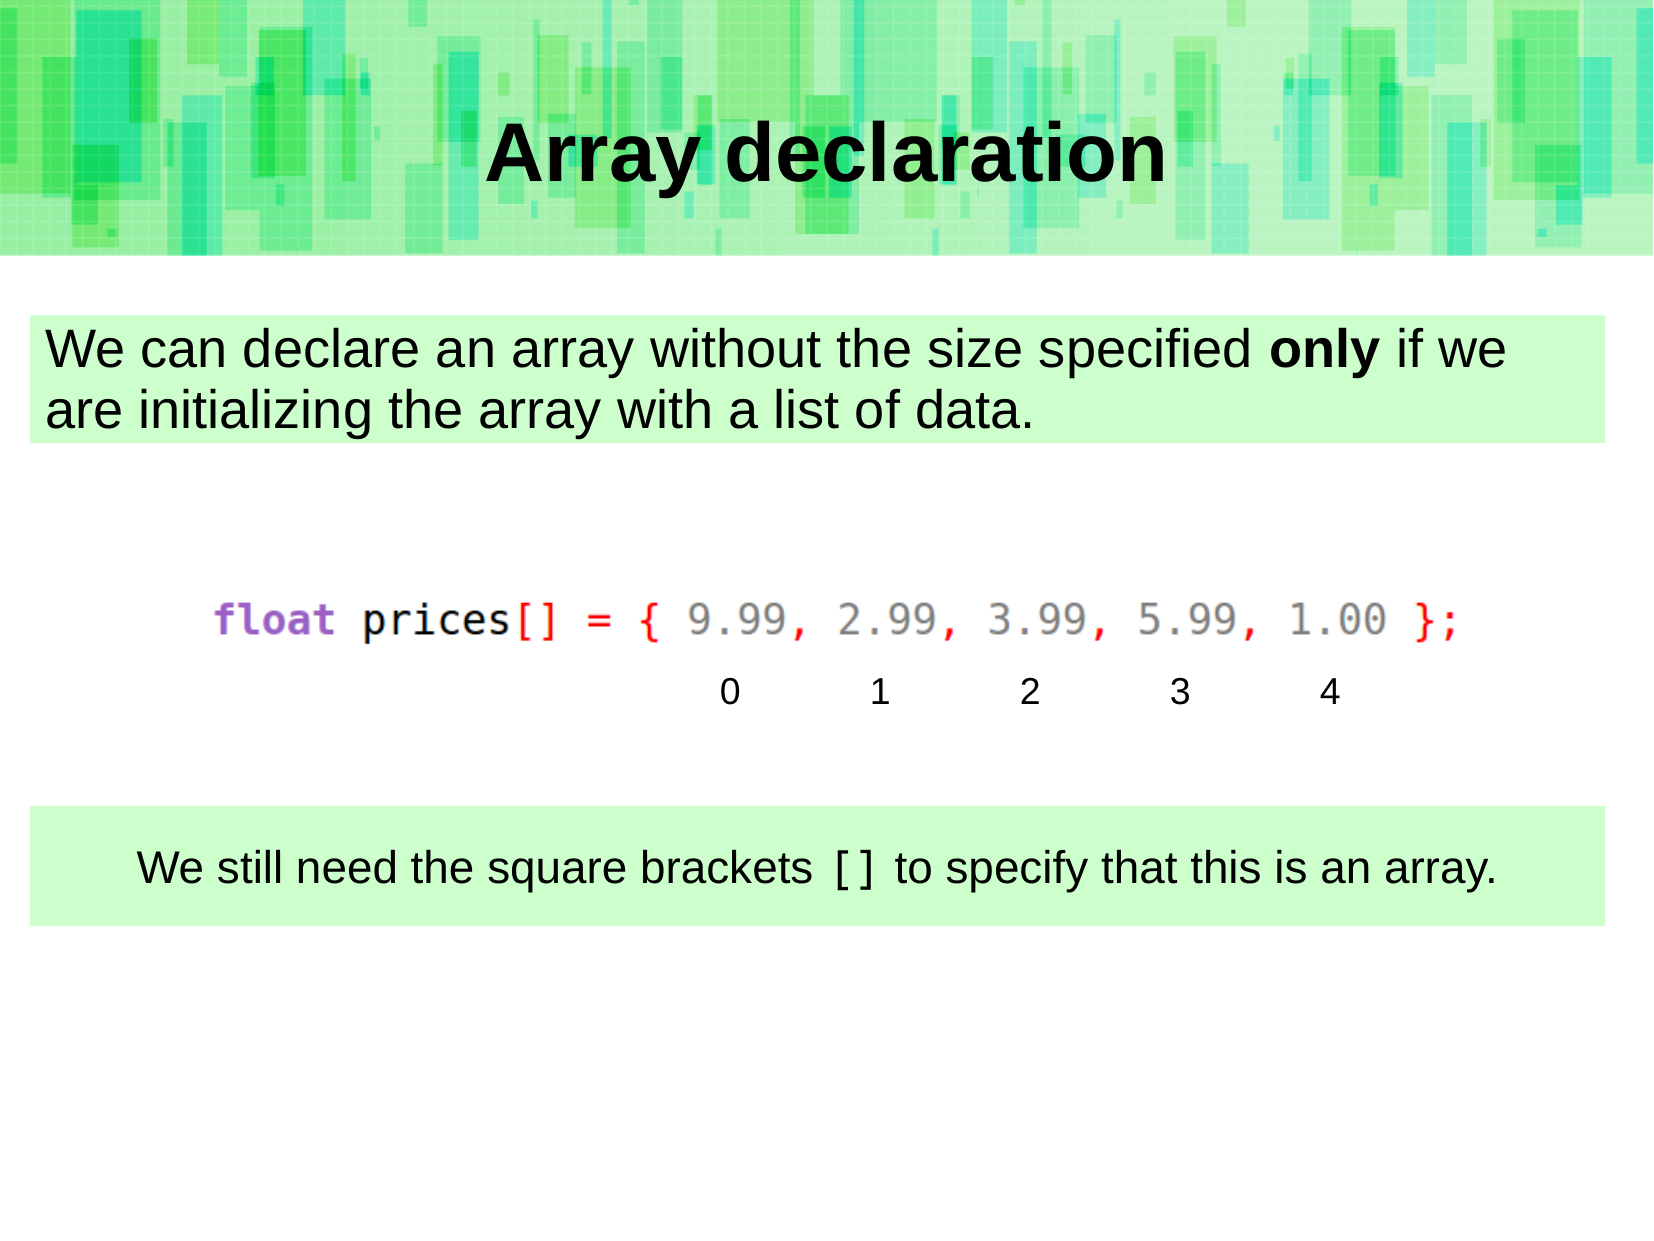

# Array declaration
We can declare an array without the size specified only if we are initializing the array with a list of data.
0		1		2		3		4
We still need the square brackets [] to specify that this is an array.